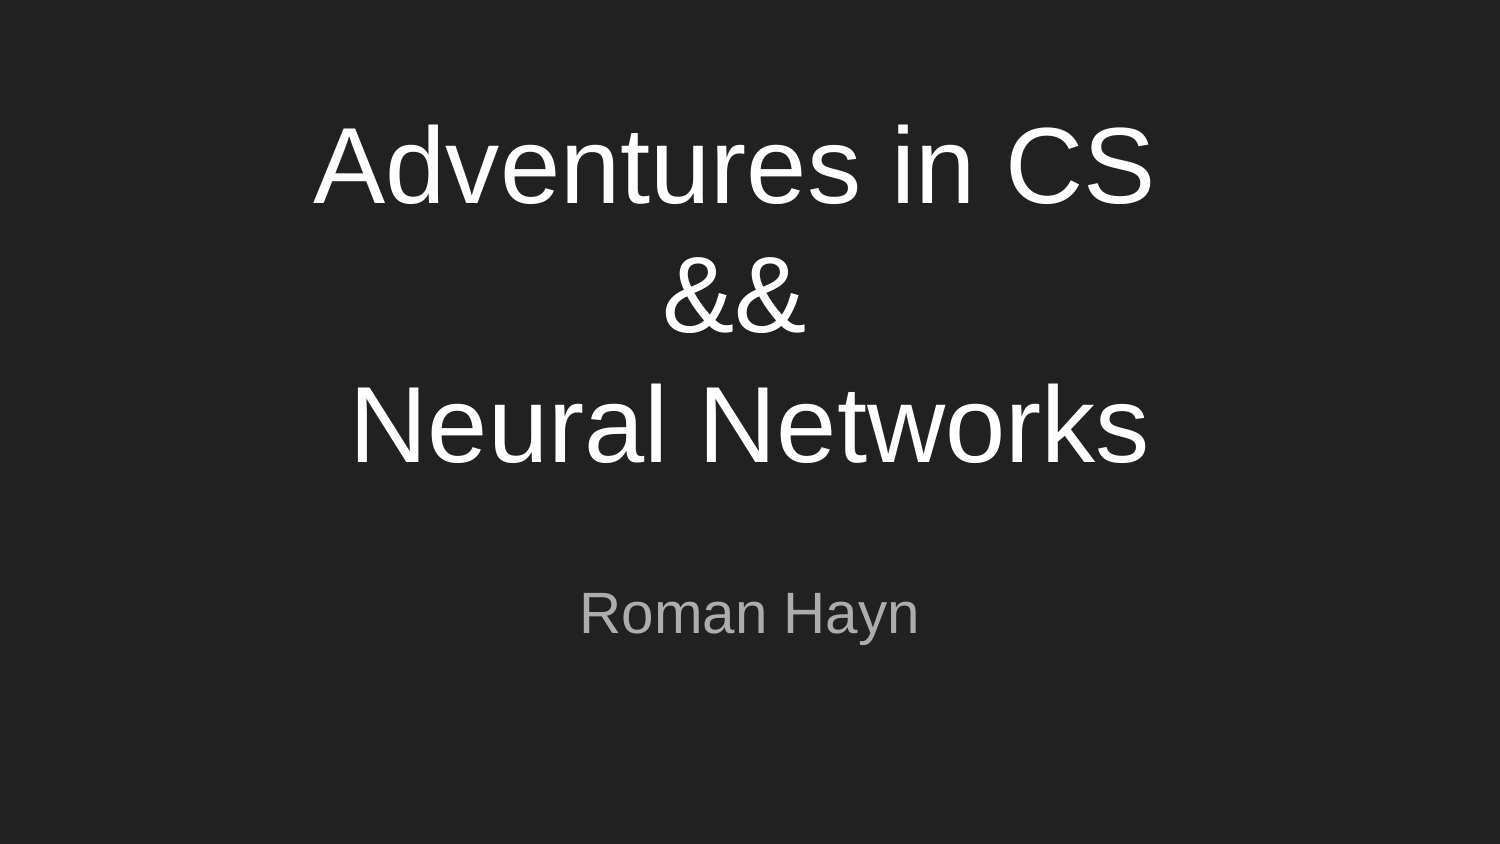

# Adventures in CS && Neural Networks
Roman Hayn